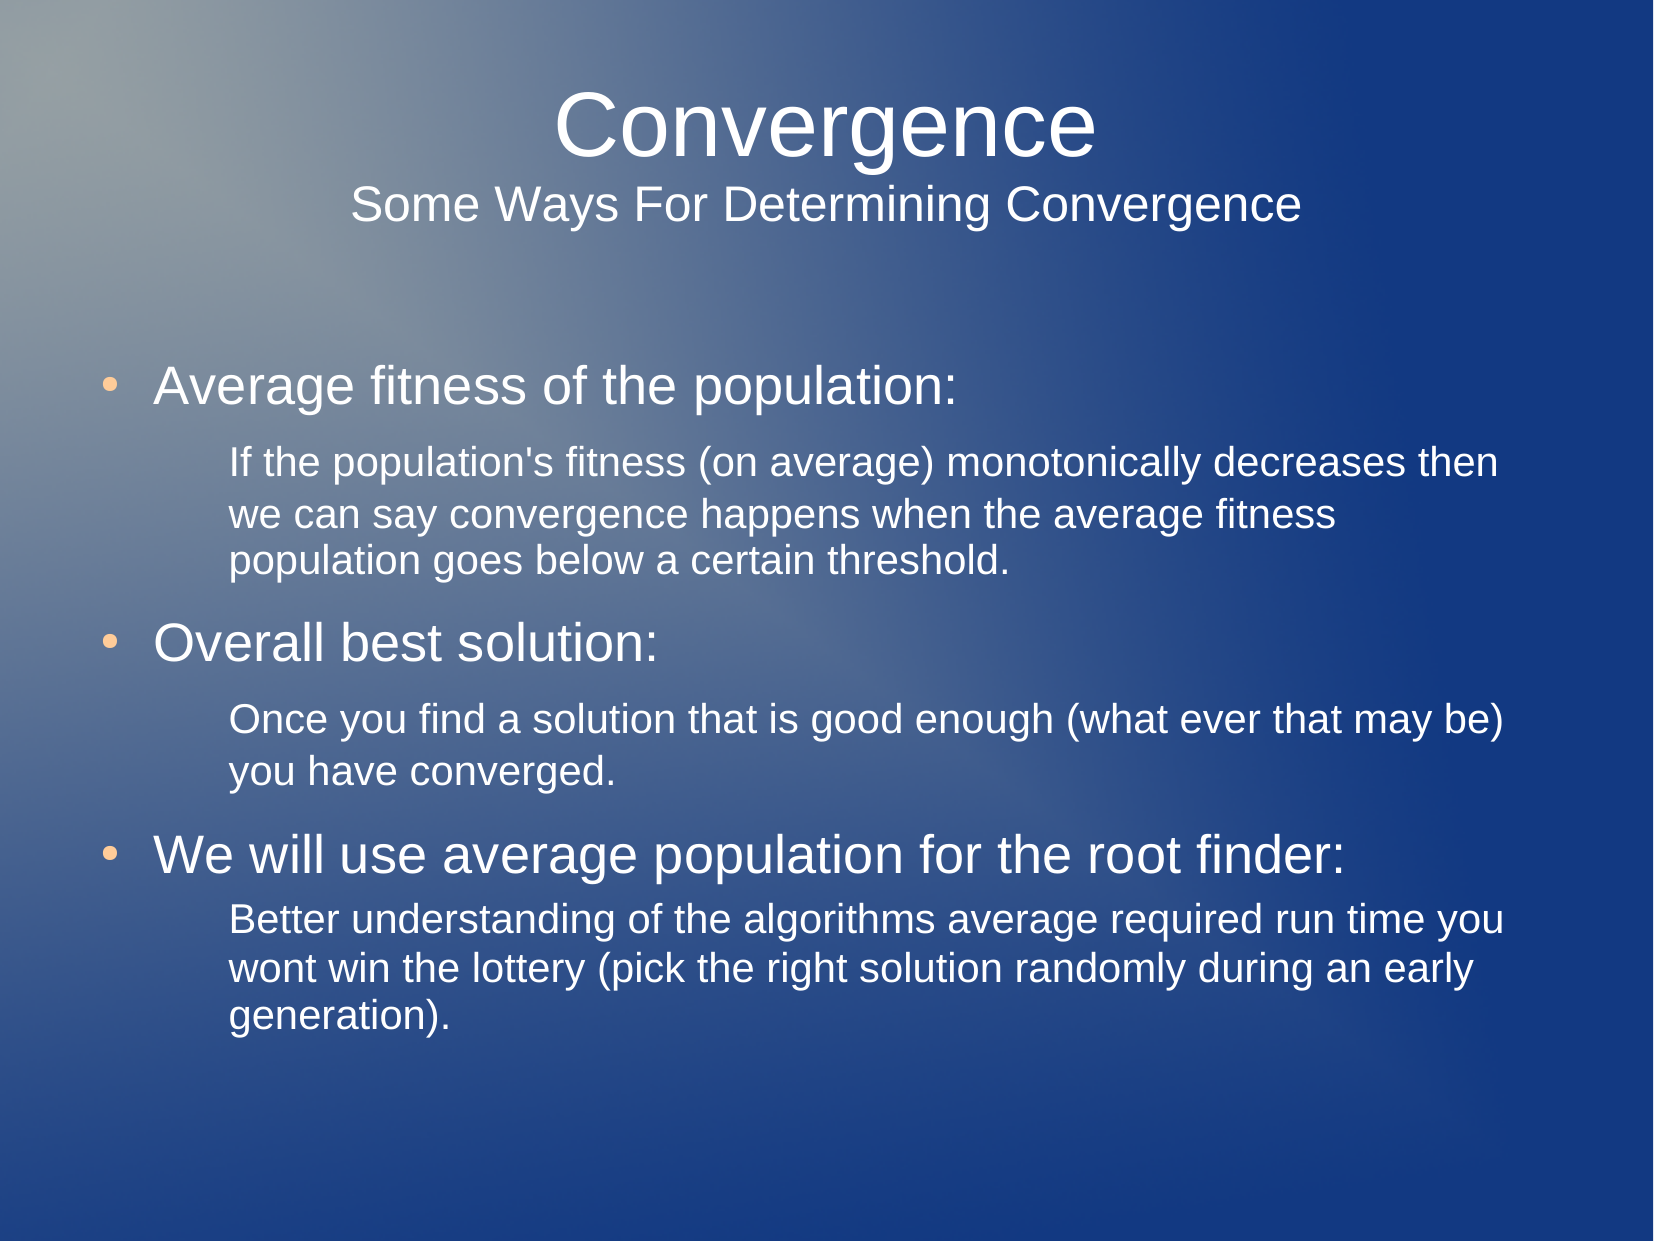

# Convergence Some Ways For Determining Convergence
Average fitness of the population:
	If the population's fitness (on average) monotonically decreases then
	we can say convergence happens when the average fitness
	population goes below a certain threshold.
Overall best solution:
	Once you find a solution that is good enough (what ever that may be)
	you have converged.
We will use average population for the root finder:
	Better understanding of the algorithms average required run time you
	wont win the lottery (pick the right solution randomly during an early
	generation).